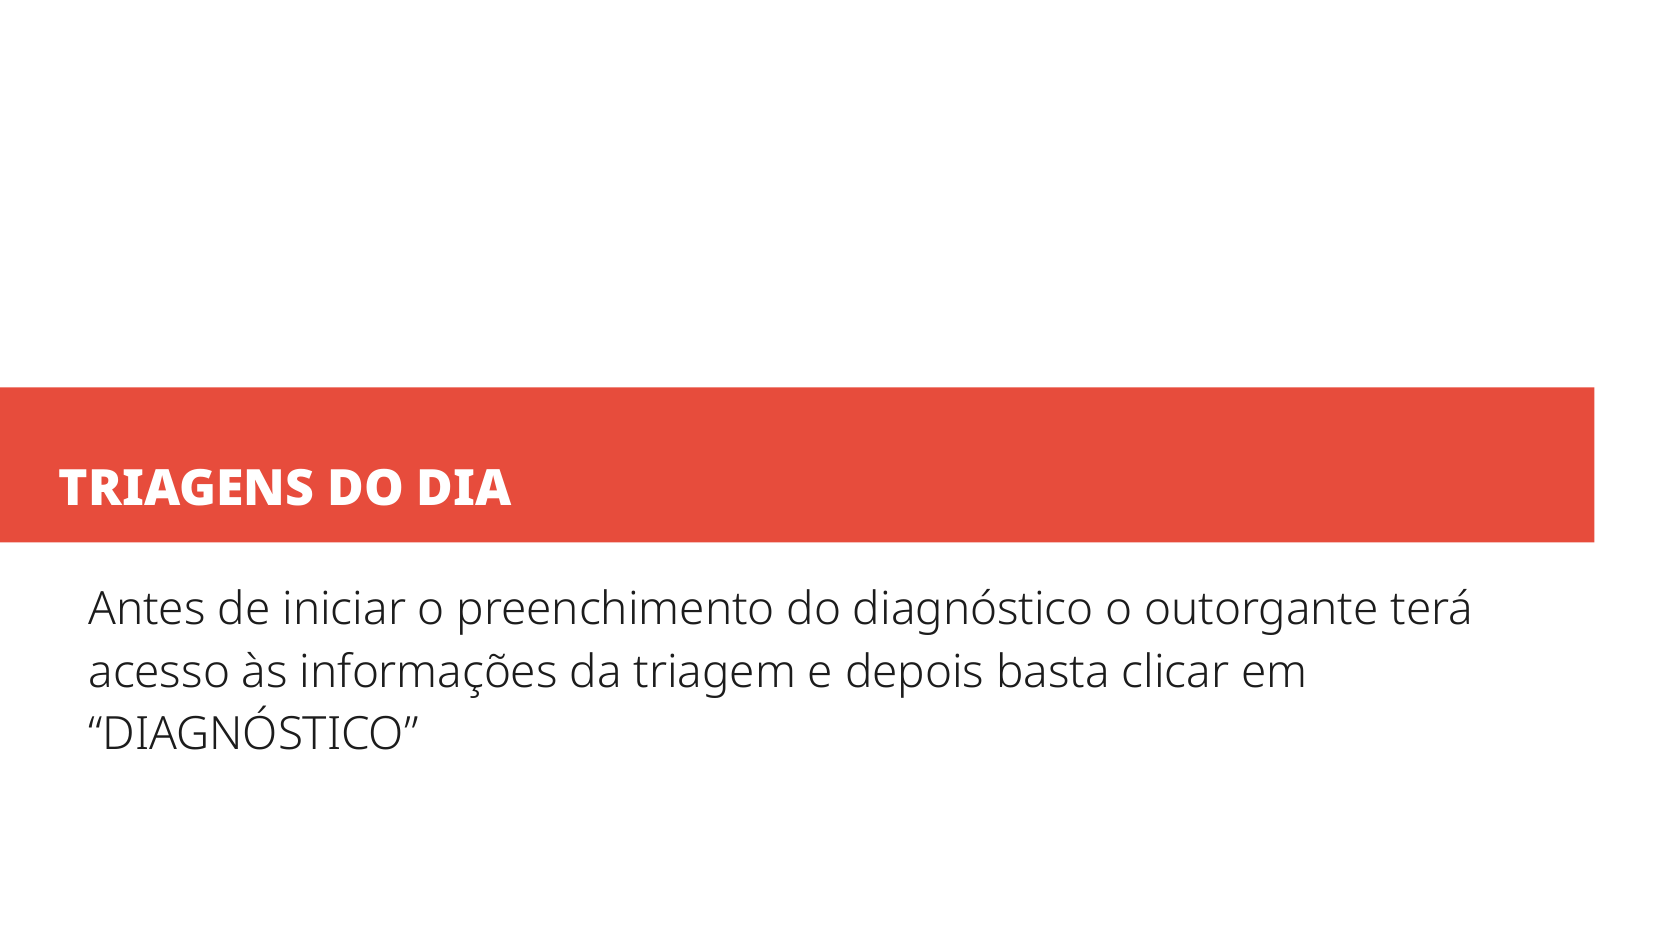

# TRIAGENS DO DIA
Antes de iniciar o preenchimento do diagnóstico o outorgante terá acesso às informações da triagem e depois basta clicar em “DIAGNÓSTICO”